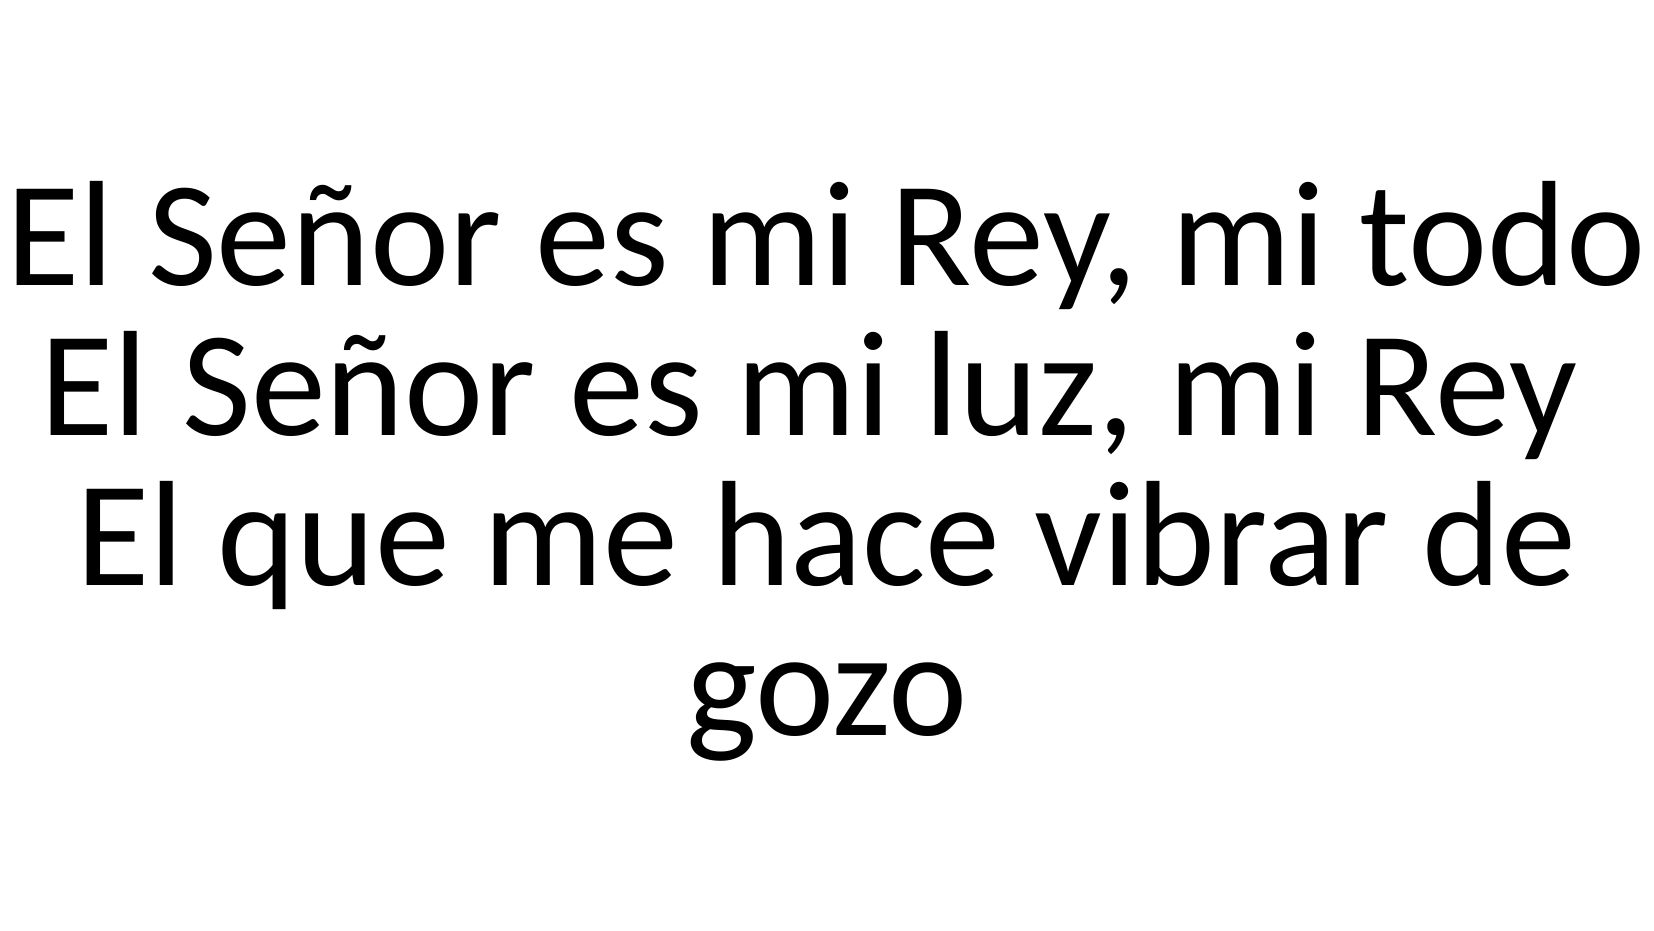

# El Señor es mi Rey, mi todo El Señor es mi luz, mi Rey El que me hace vibrar de gozo